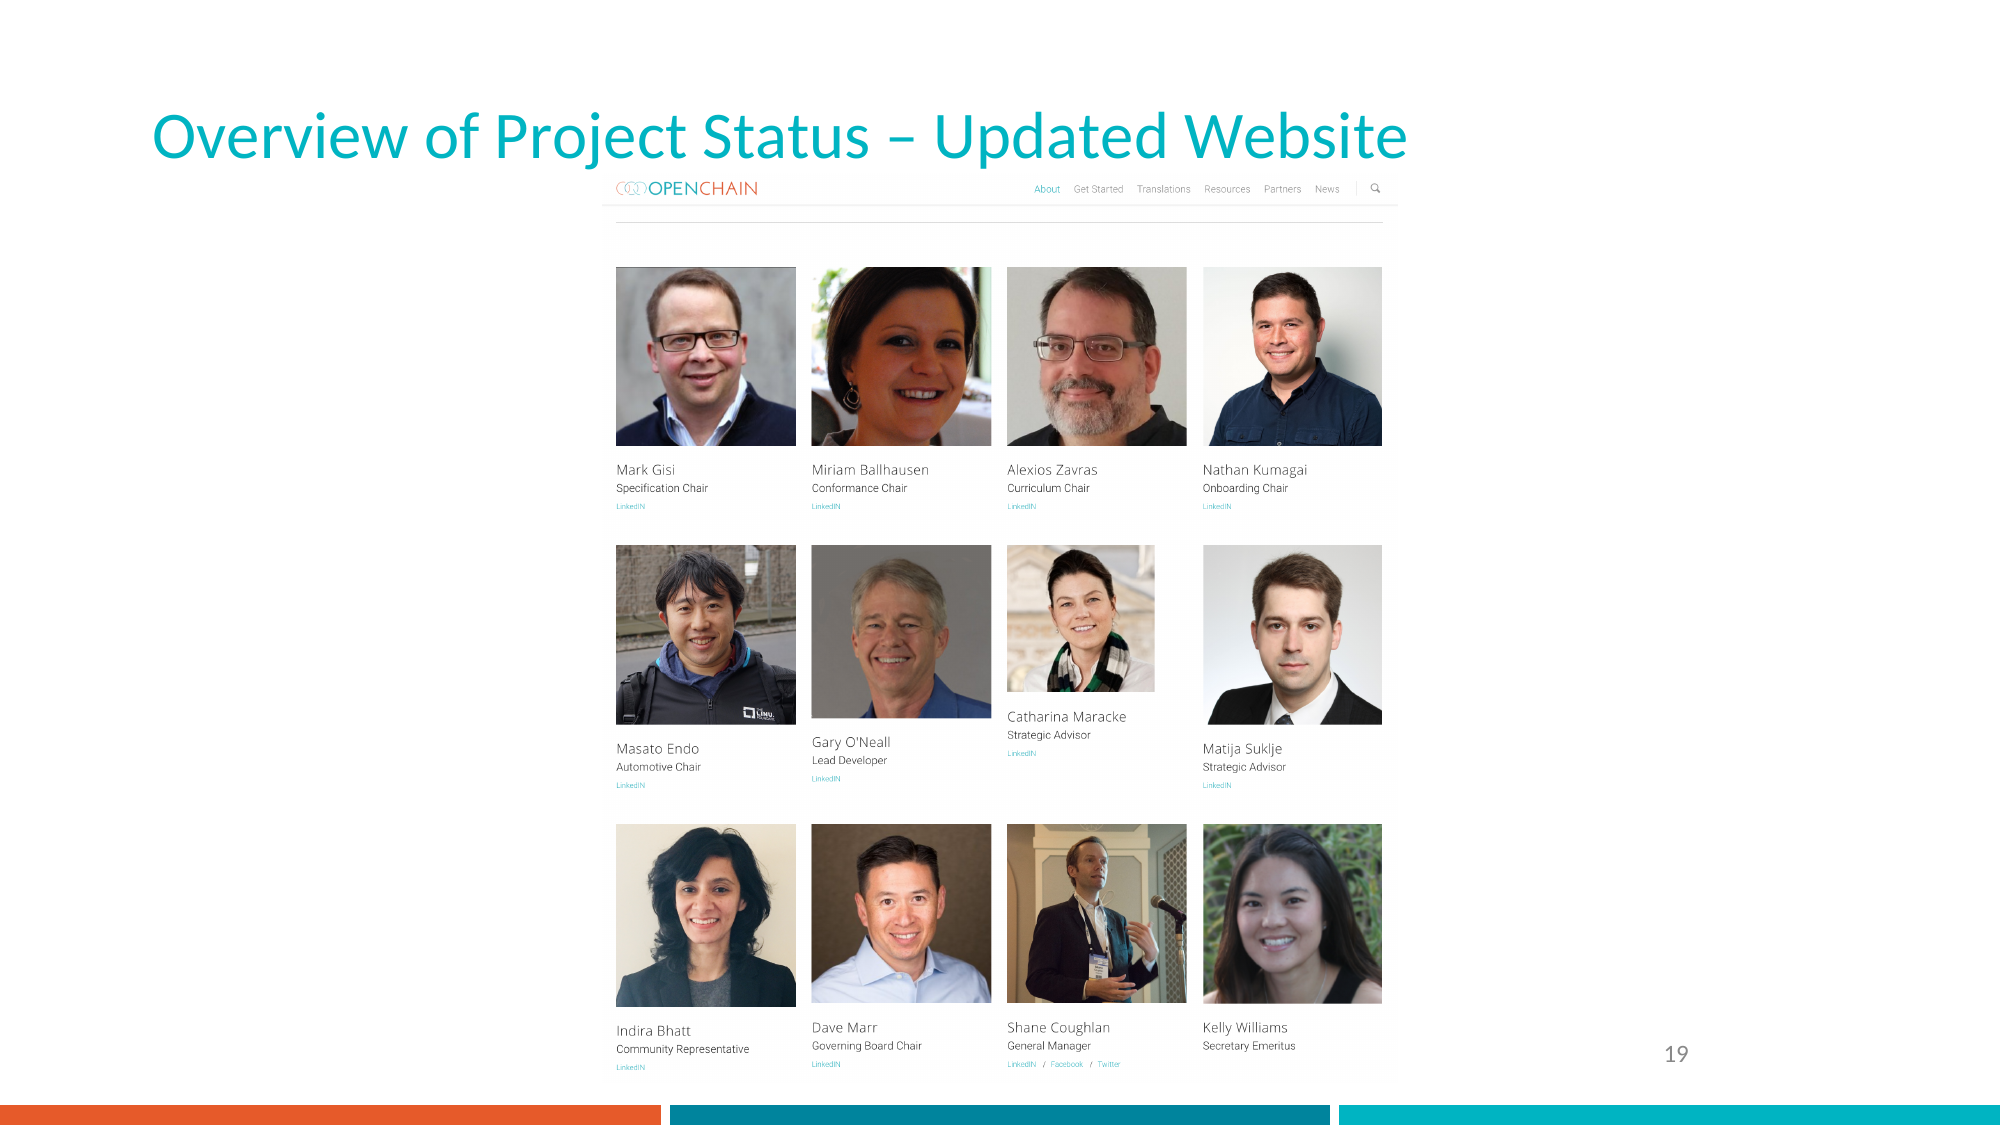

# Overview of Project Status – Updated Website